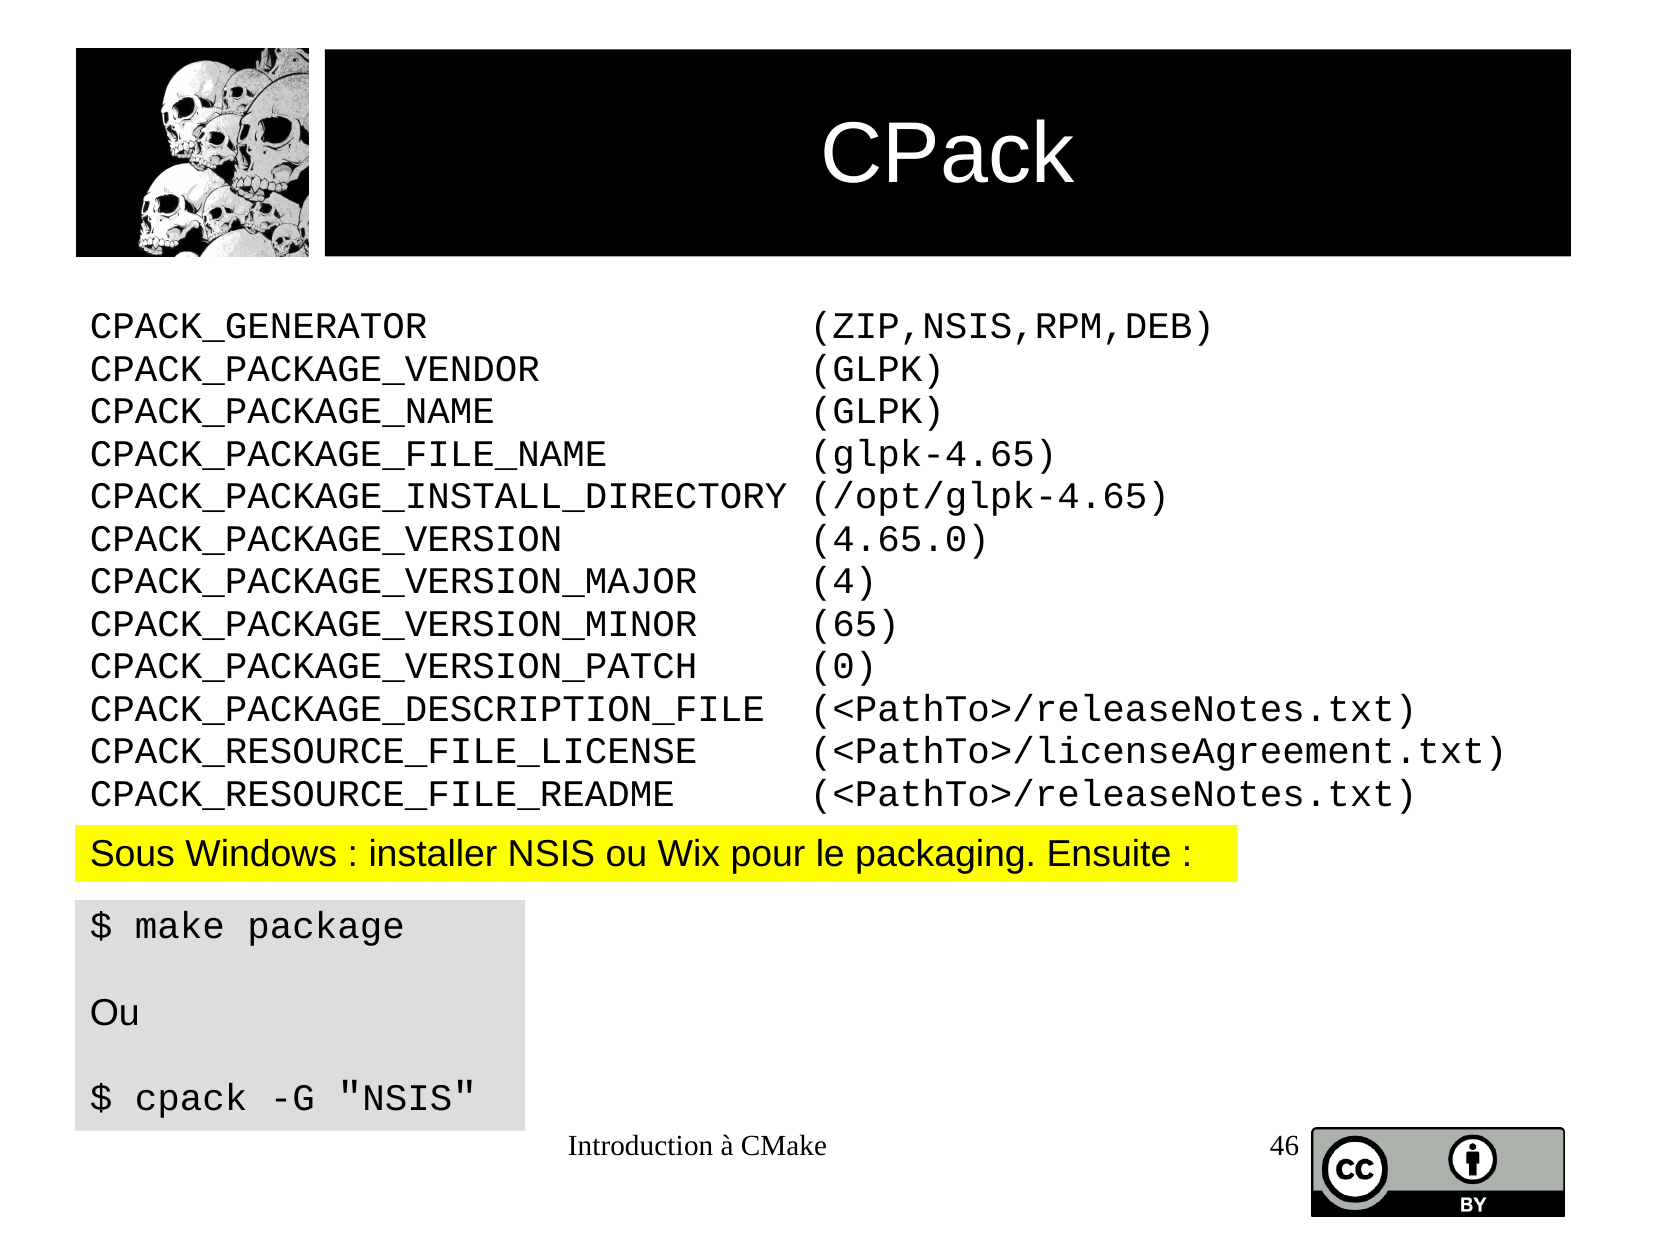

# CPack
CPACK_GENERATOR (ZIP,NSIS,RPM,DEB)
CPACK_PACKAGE_VENDOR (GLPK)
CPACK_PACKAGE_NAME (GLPK)
CPACK_PACKAGE_FILE_NAME (glpk-4.65)
CPACK_PACKAGE_INSTALL_DIRECTORY (/opt/glpk-4.65) CPACK_PACKAGE_VERSION (4.65.0)
CPACK_PACKAGE_VERSION_MAJOR (4)
CPACK_PACKAGE_VERSION_MINOR (65)
CPACK_PACKAGE_VERSION_PATCH (0)
CPACK_PACKAGE_DESCRIPTION_FILE (<PathTo>/releaseNotes.txt)
CPACK_RESOURCE_FILE_LICENSE (<PathTo>/licenseAgreement.txt)
CPACK_RESOURCE_FILE_README (<PathTo>/releaseNotes.txt)
Sous Windows : installer NSIS ou Wix pour le packaging. Ensuite :
$ make package
Ou
$ cpack -G "NSIS"
Introduction à CMake
46